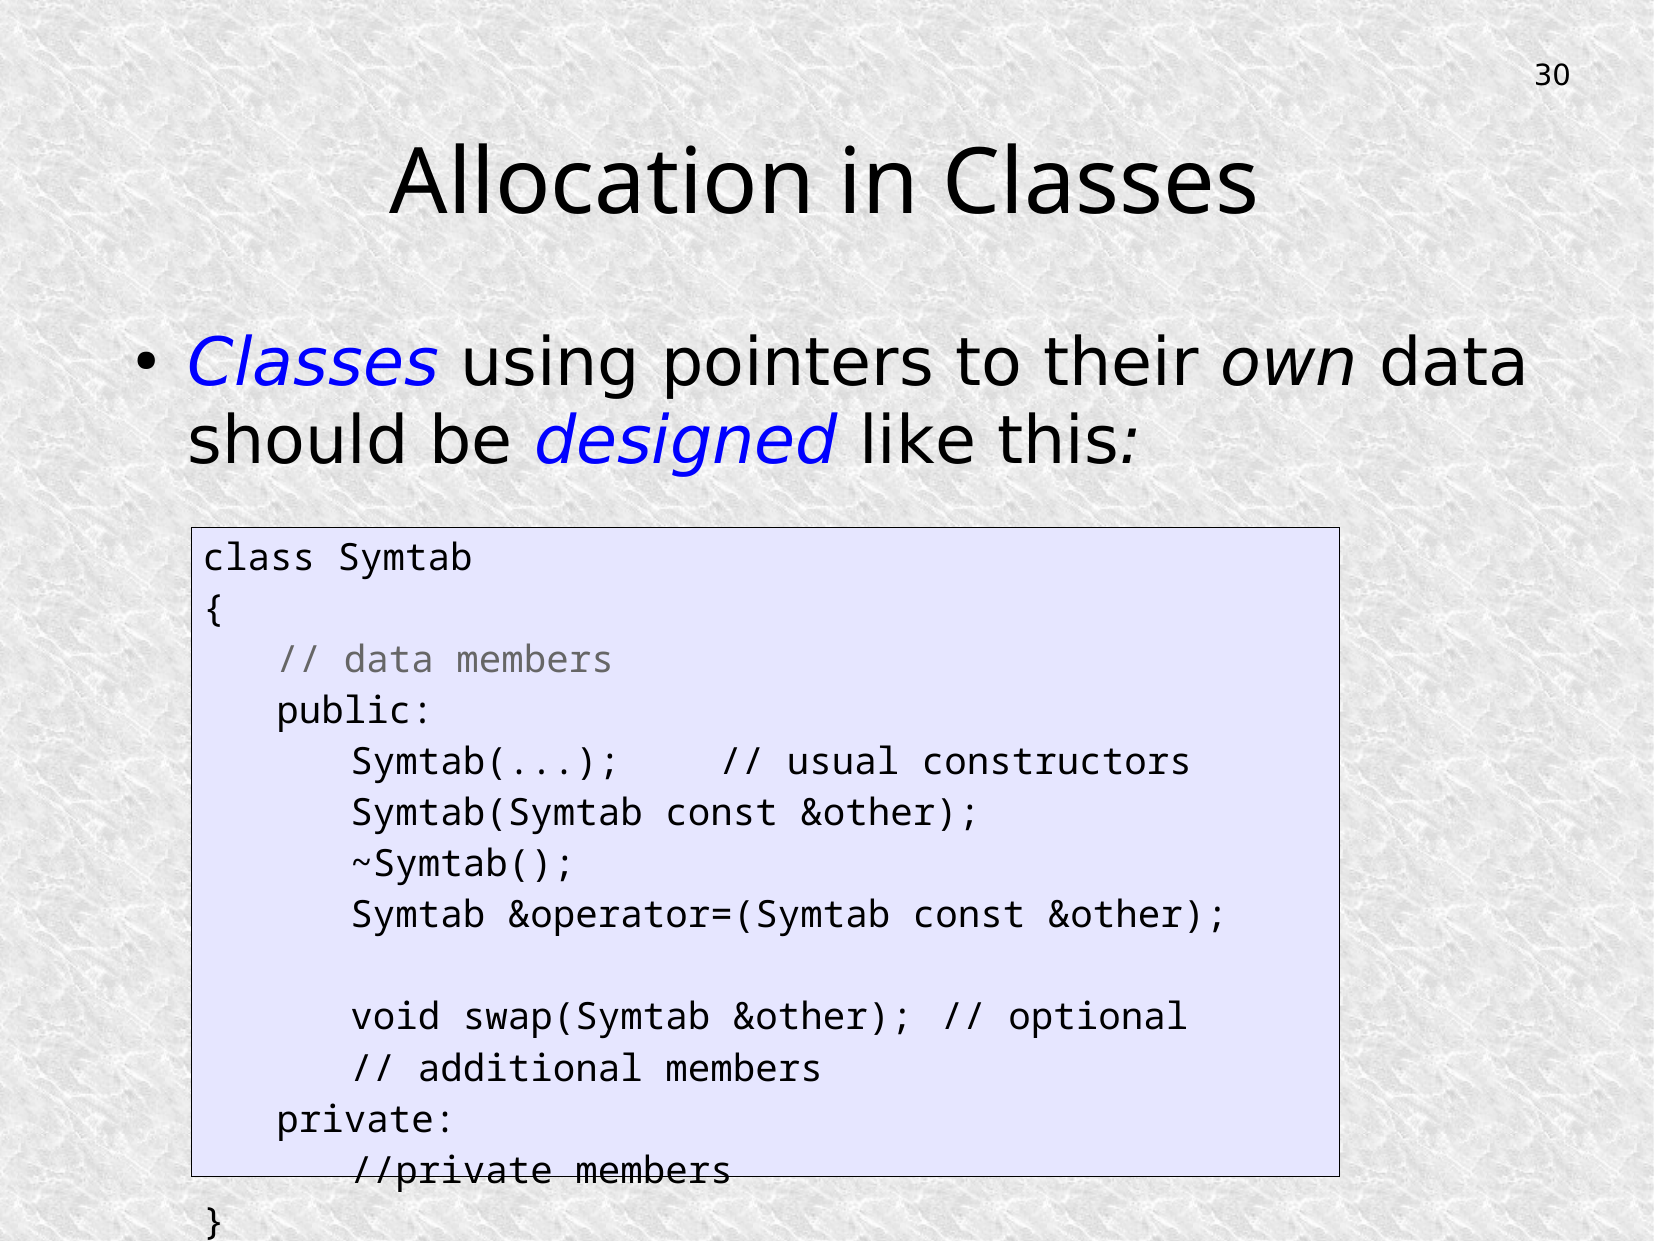

30
# Allocation in Classes
Classes using pointers to their own data should be designed like this:
class Symtab
{
	// data members
	public:
		Symtab(...);		// usual constructors
		Symtab(Symtab const &other);
		~Symtab();
		Symtab &operator=(Symtab const &other);
		void swap(Symtab &other);	// optional
		// additional members
	private:
		//private members
}